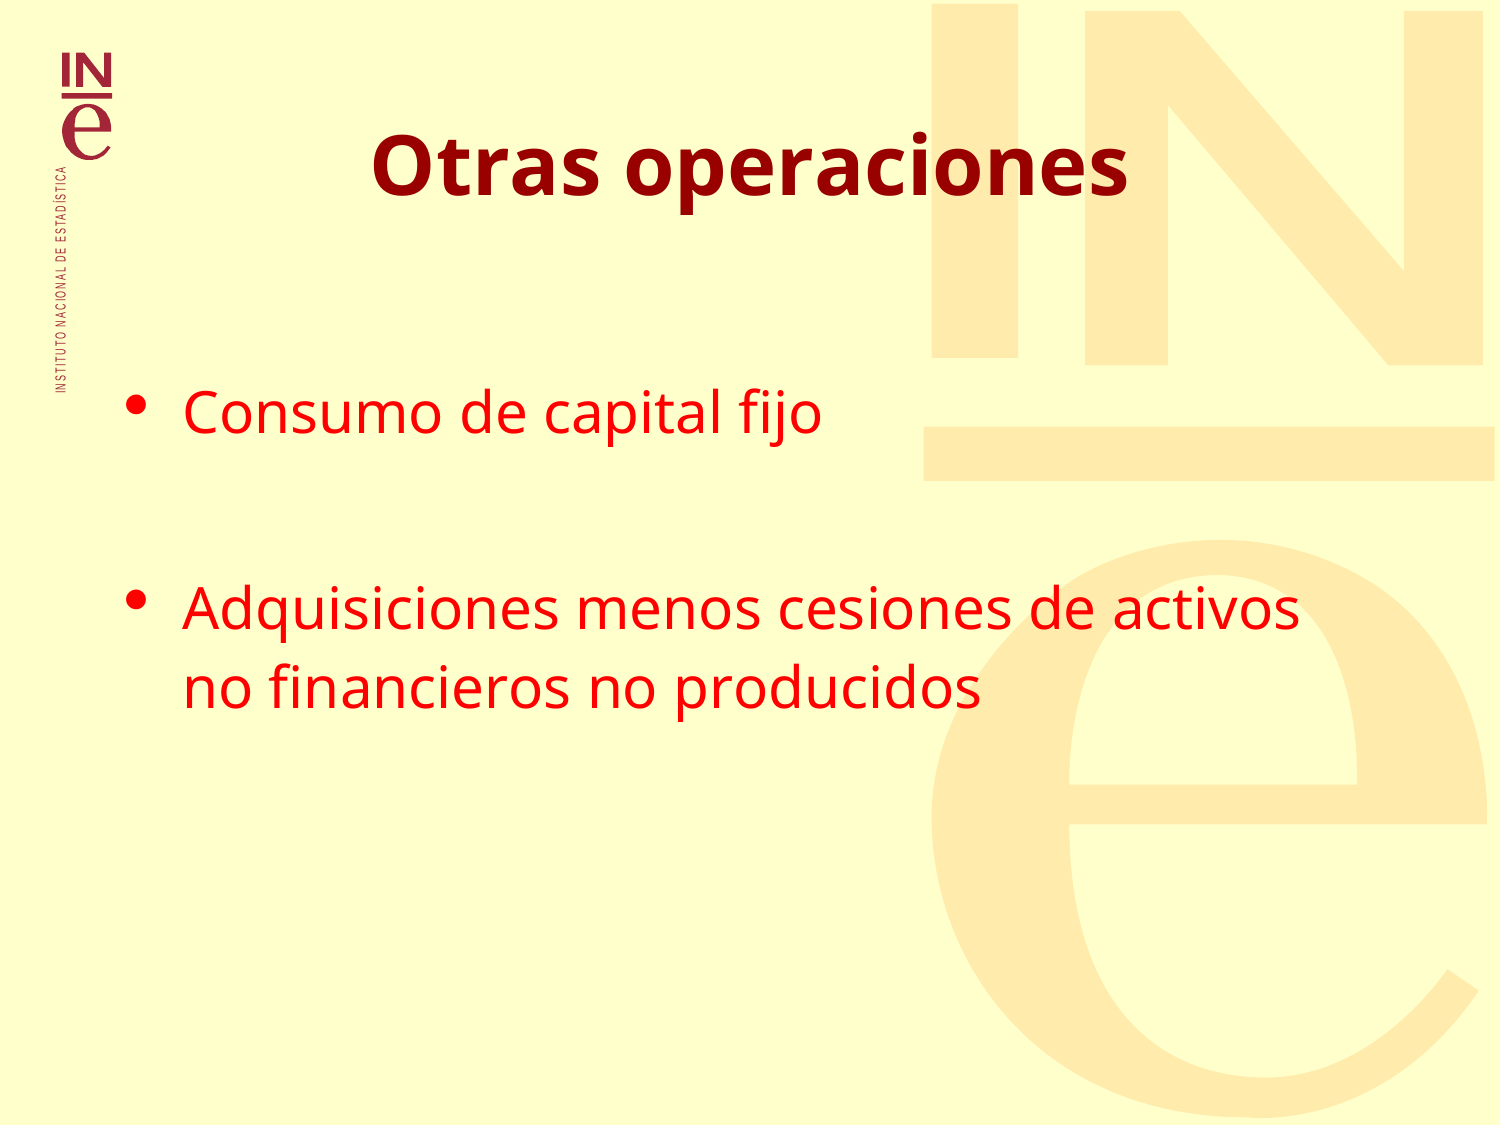

# Otras operaciones
Consumo de capital fijo
Adquisiciones menos cesiones de activos no financieros no producidos